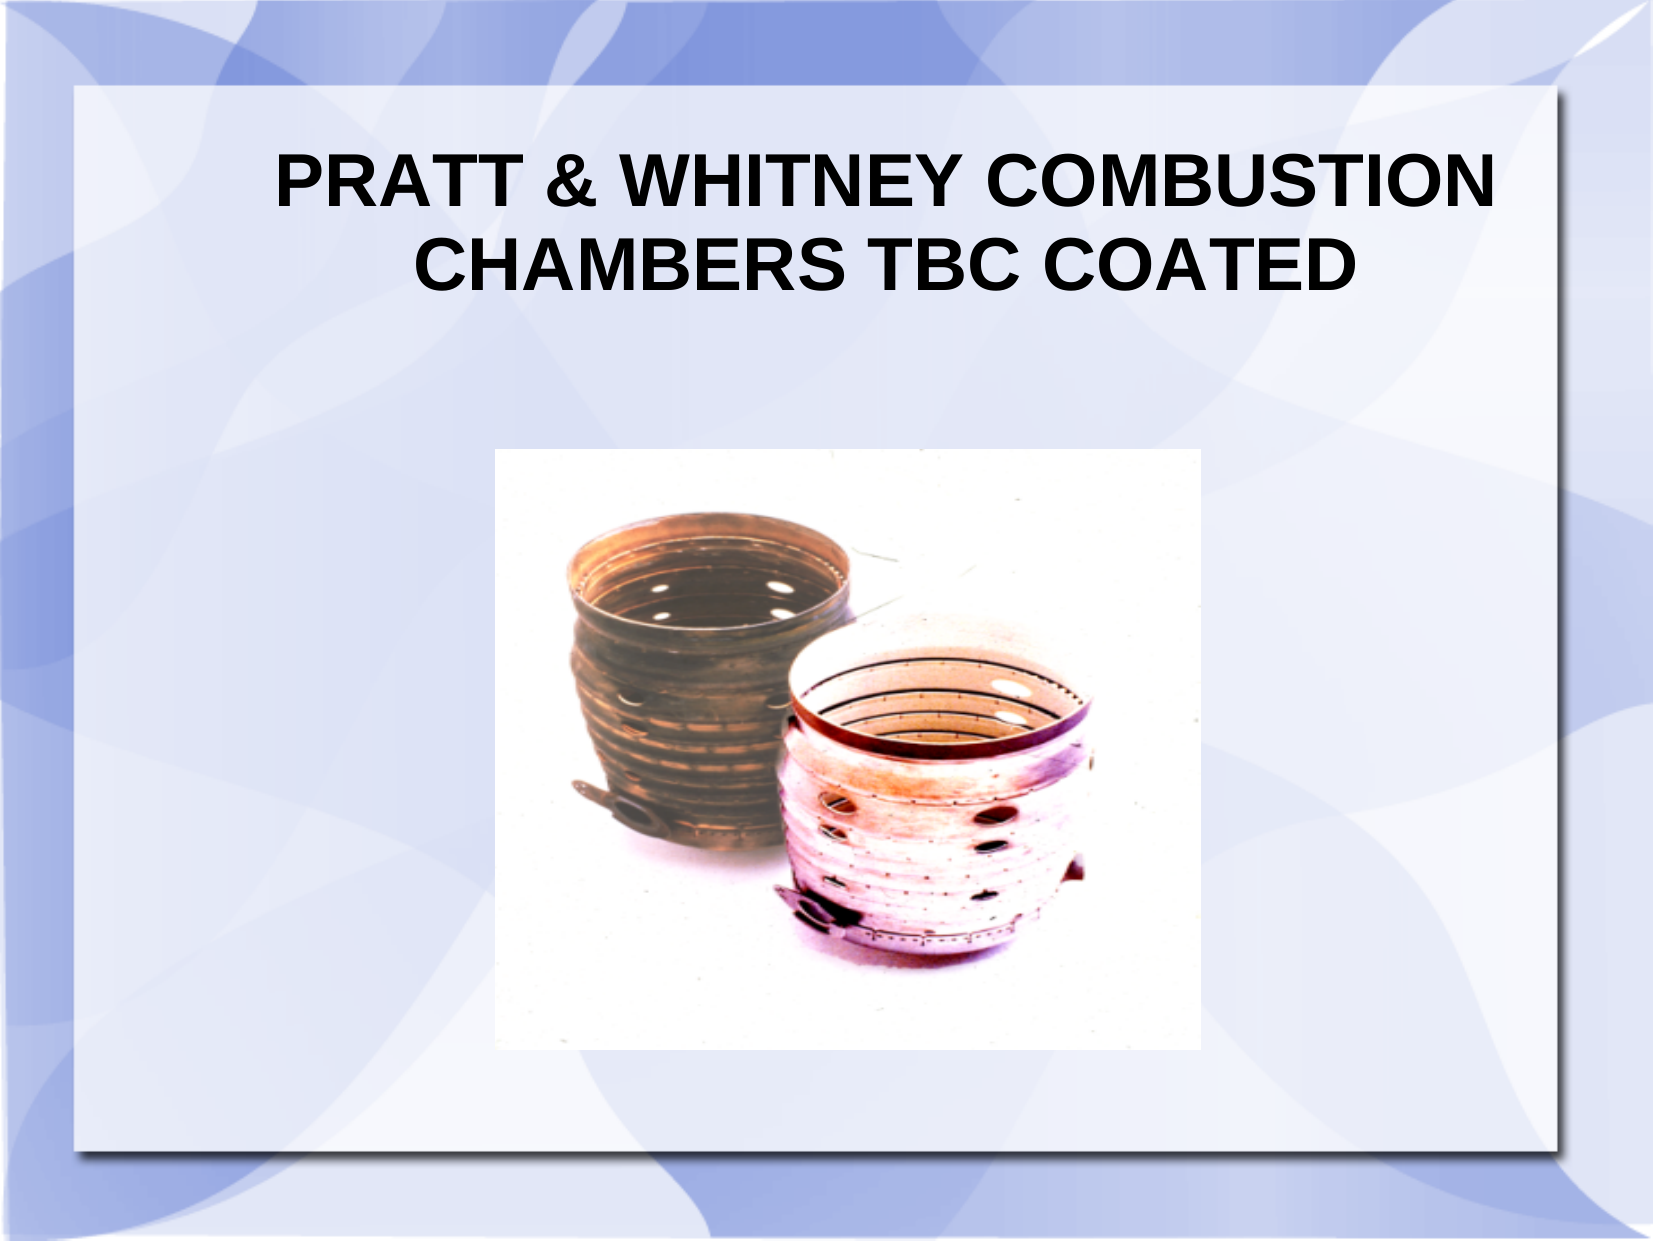

# PRATT & WHITNEY COMBUSTION CHAMBERS TBC COATED